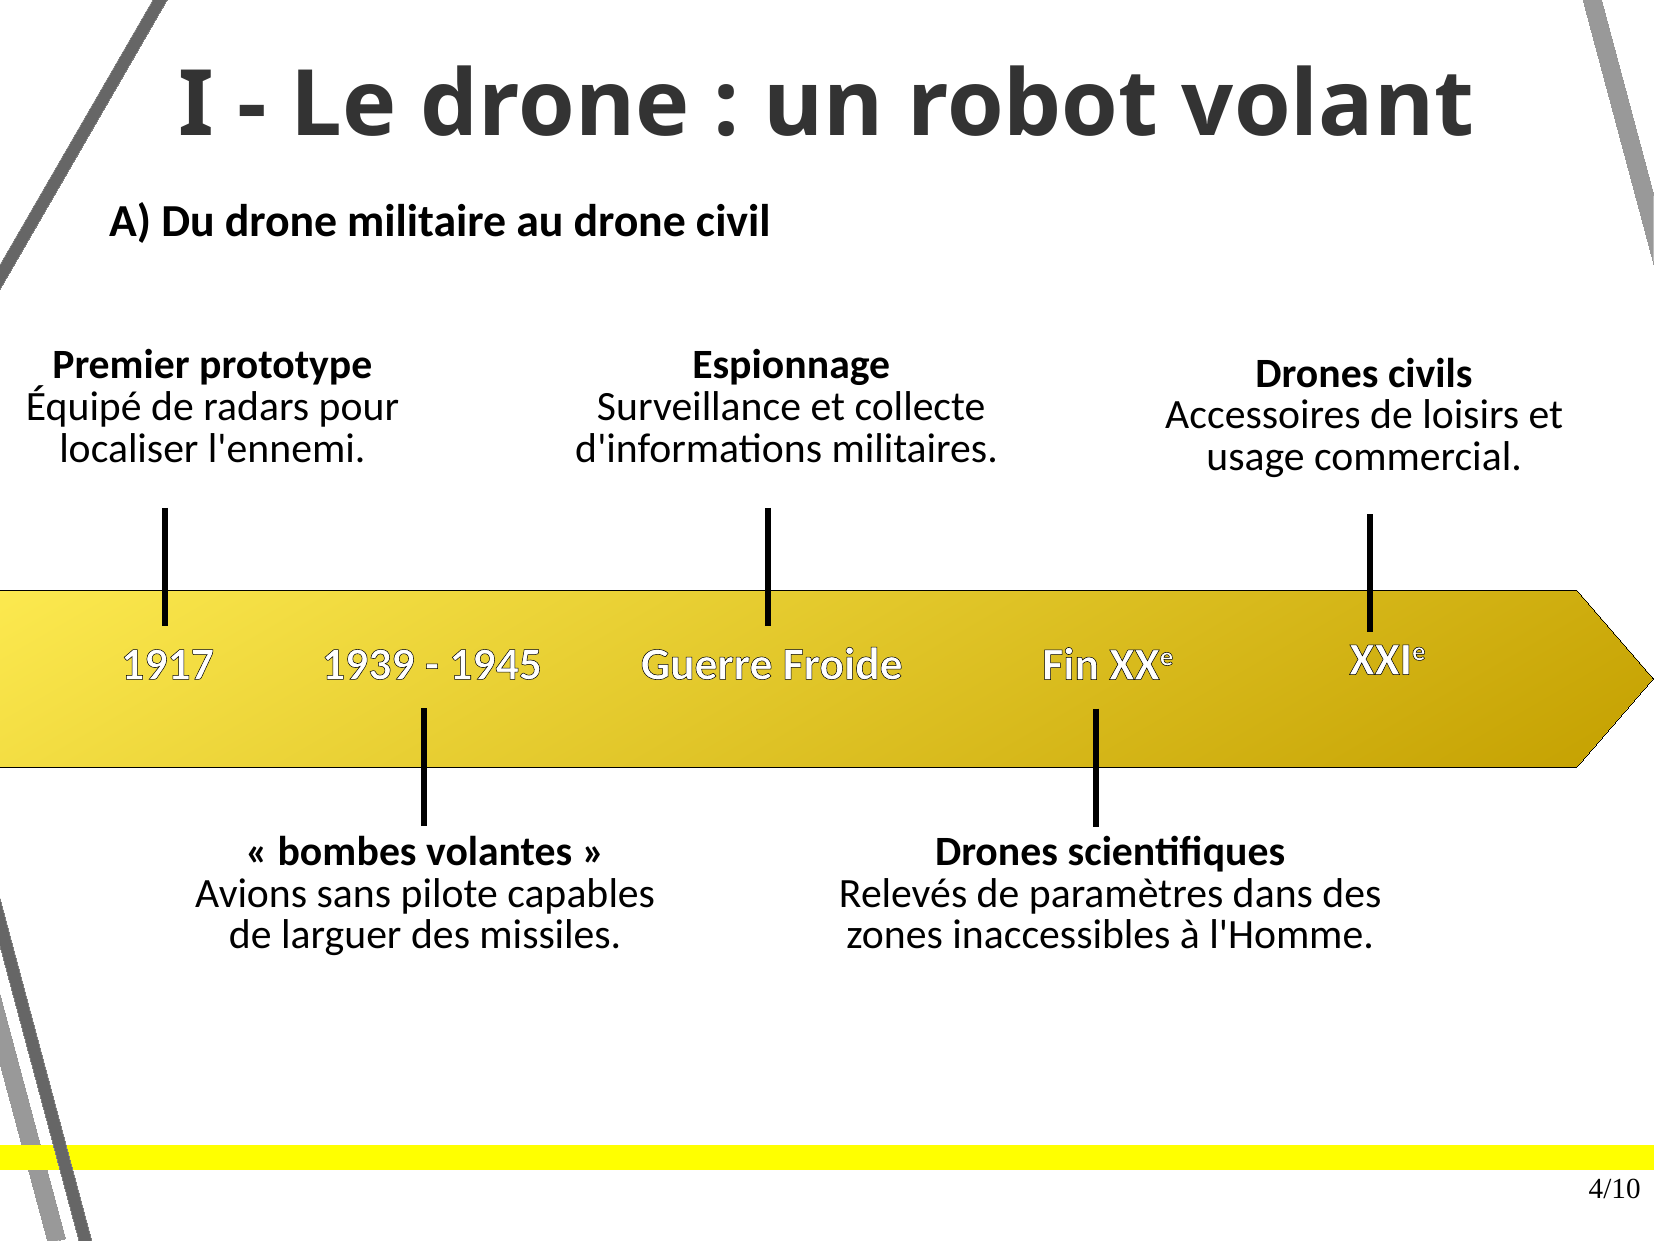

# I - Le drone : un robot volant
A) Du drone militaire au drone civil
Premier prototype
Équipé de radars pour localiser l'ennemi.
Espionnage
Surveillance et collecte d'informations militaires.
Drones civils
Accessoires de loisirs et usage commercial.
XXIe
Fin XXe
1917
1939 - 1945
Guerre Froide
« bombes volantes »
Avions sans pilote capables de larguer des missiles.
Drones scientifiques
Relevés de paramètres dans des zones inaccessibles à l'Homme.